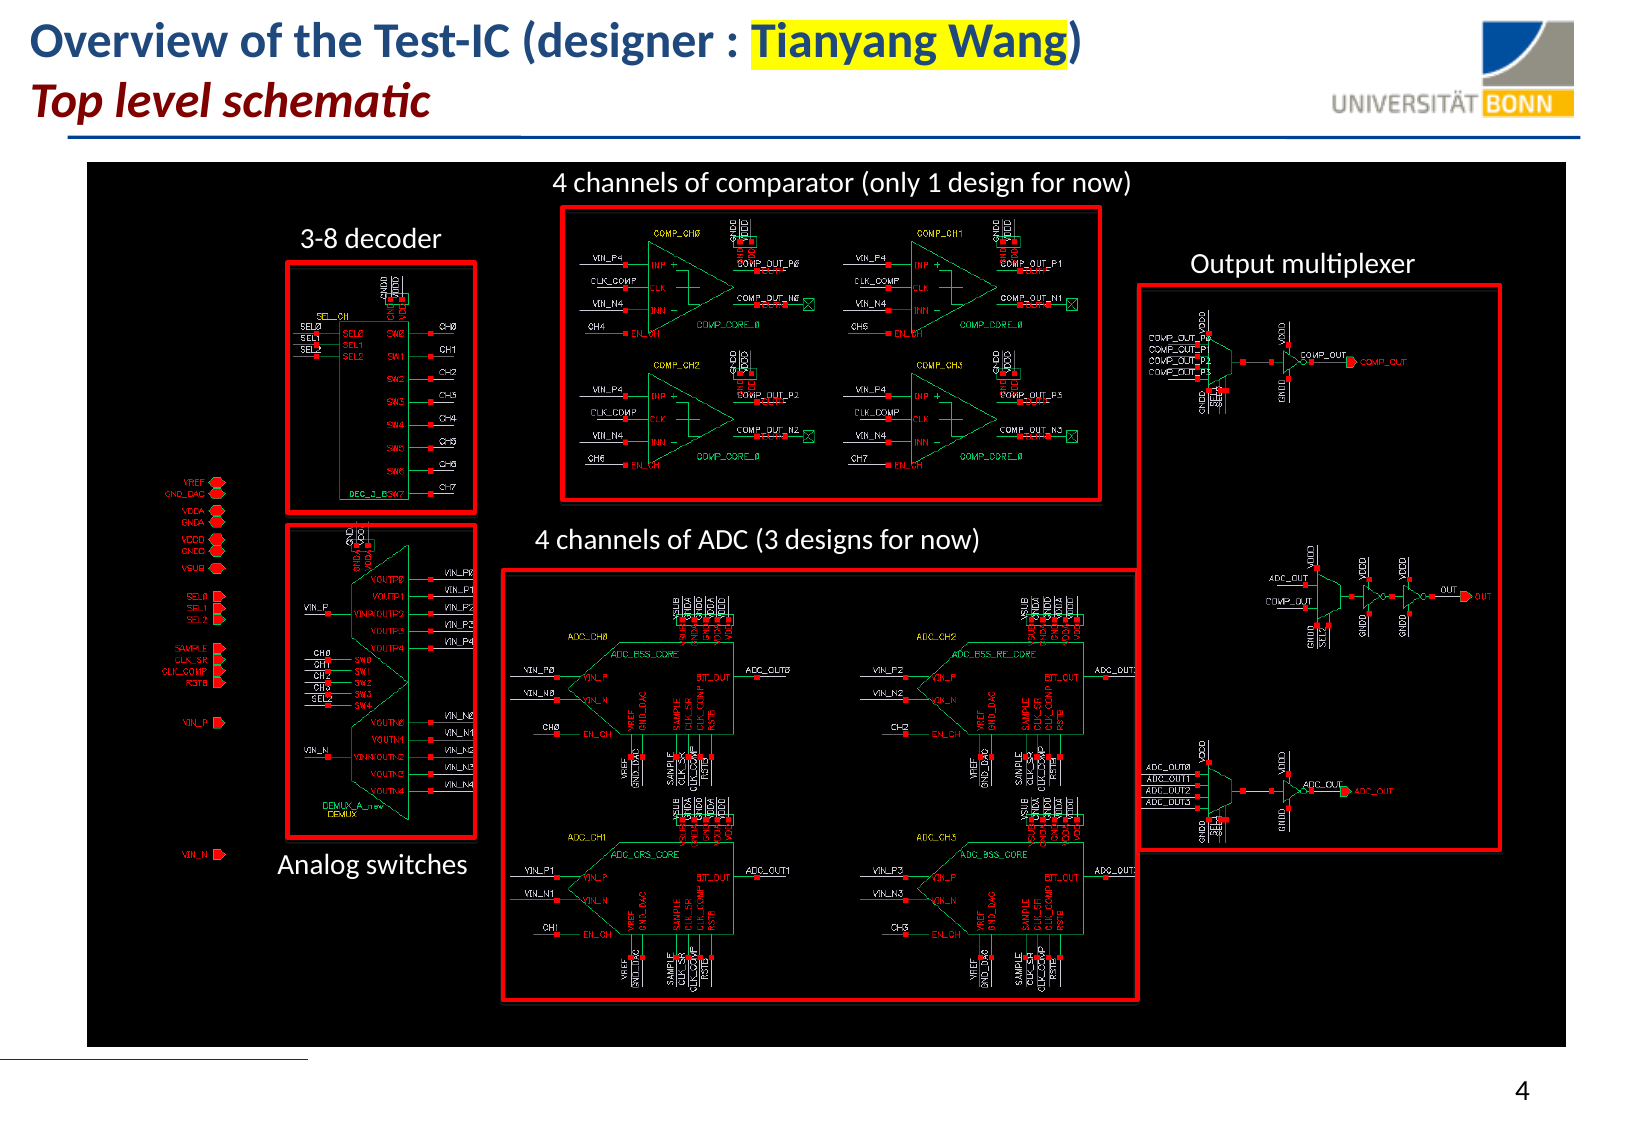

Overview of the Test-IC (designer : Tianyang Wang)
Top level schematic
4 channels of comparator (only 1 design for now)
#
3-8 decoder
Output multiplexer
4 channels of ADC (3 designs for now)
Analog switches